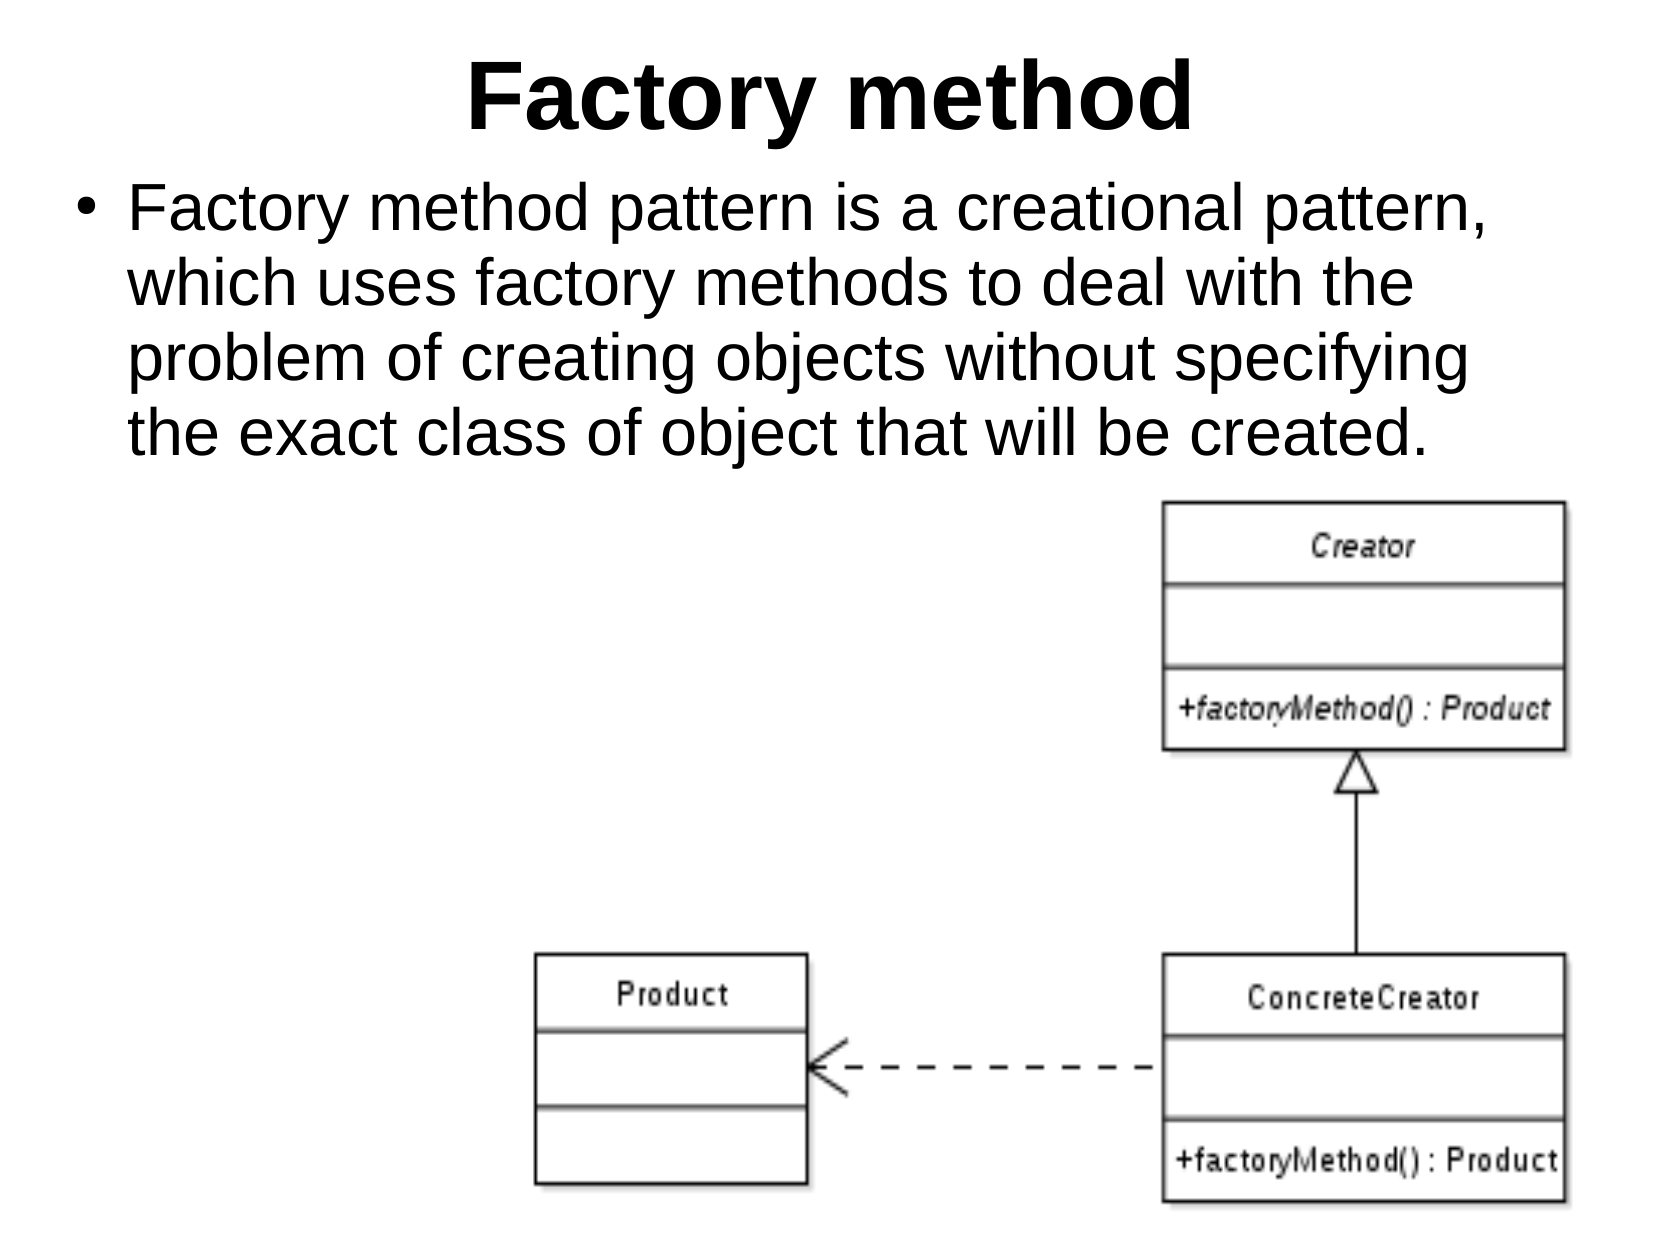

# Factory method
Factory method pattern is a creational pattern, which uses factory methods to deal with the problem of creating objects without specifying the exact class of object that will be created.